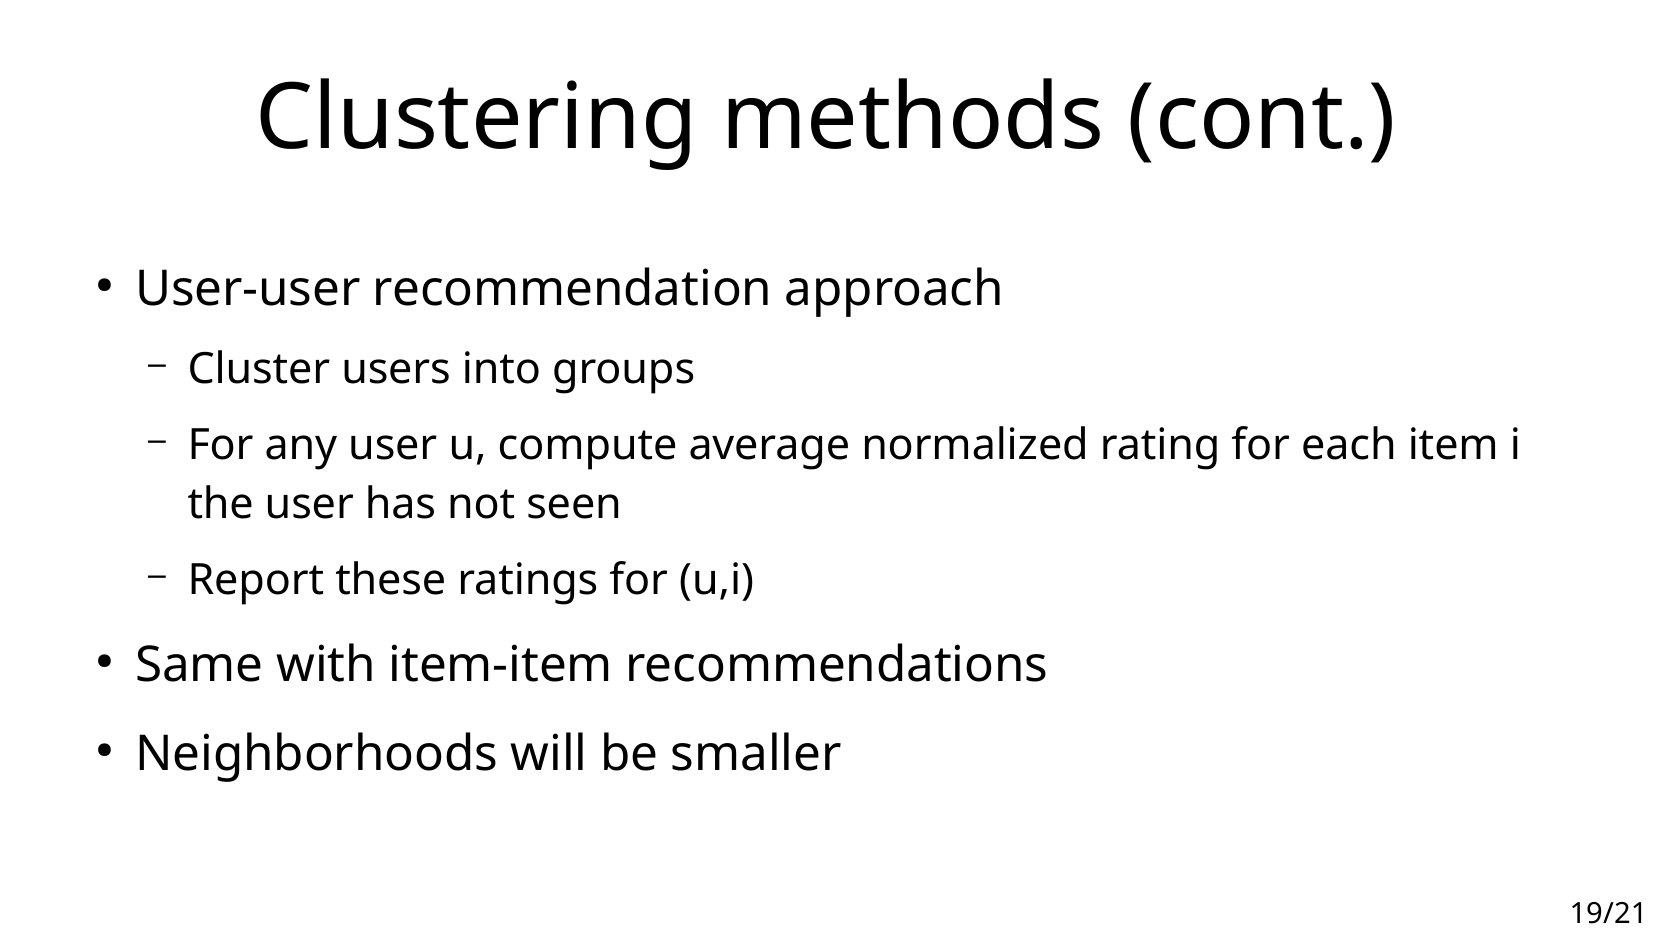

# Clustering methods (cont.)
User-user recommendation approach
Cluster users into groups
For any user u, compute average normalized rating for each item i the user has not seen
Report these ratings for (u,i)
Same with item-item recommendations
Neighborhoods will be smaller
19